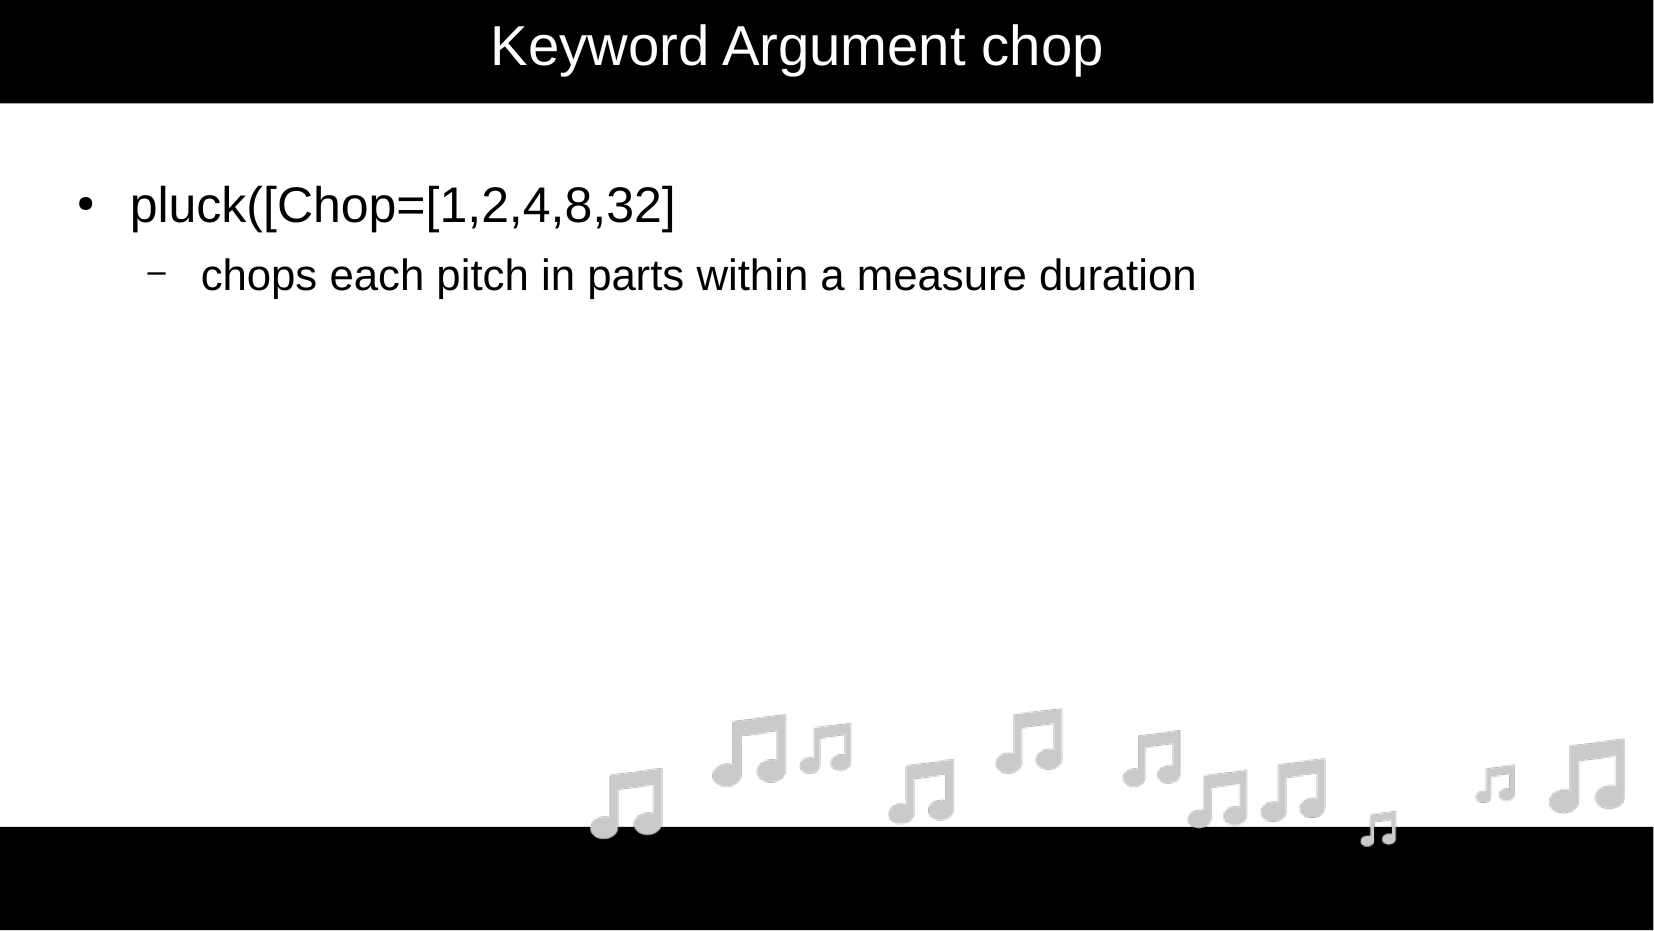

# Keyword Argument chop
pluck([Chop=[1,2,4,8,32]
chops each pitch in parts within a measure duration